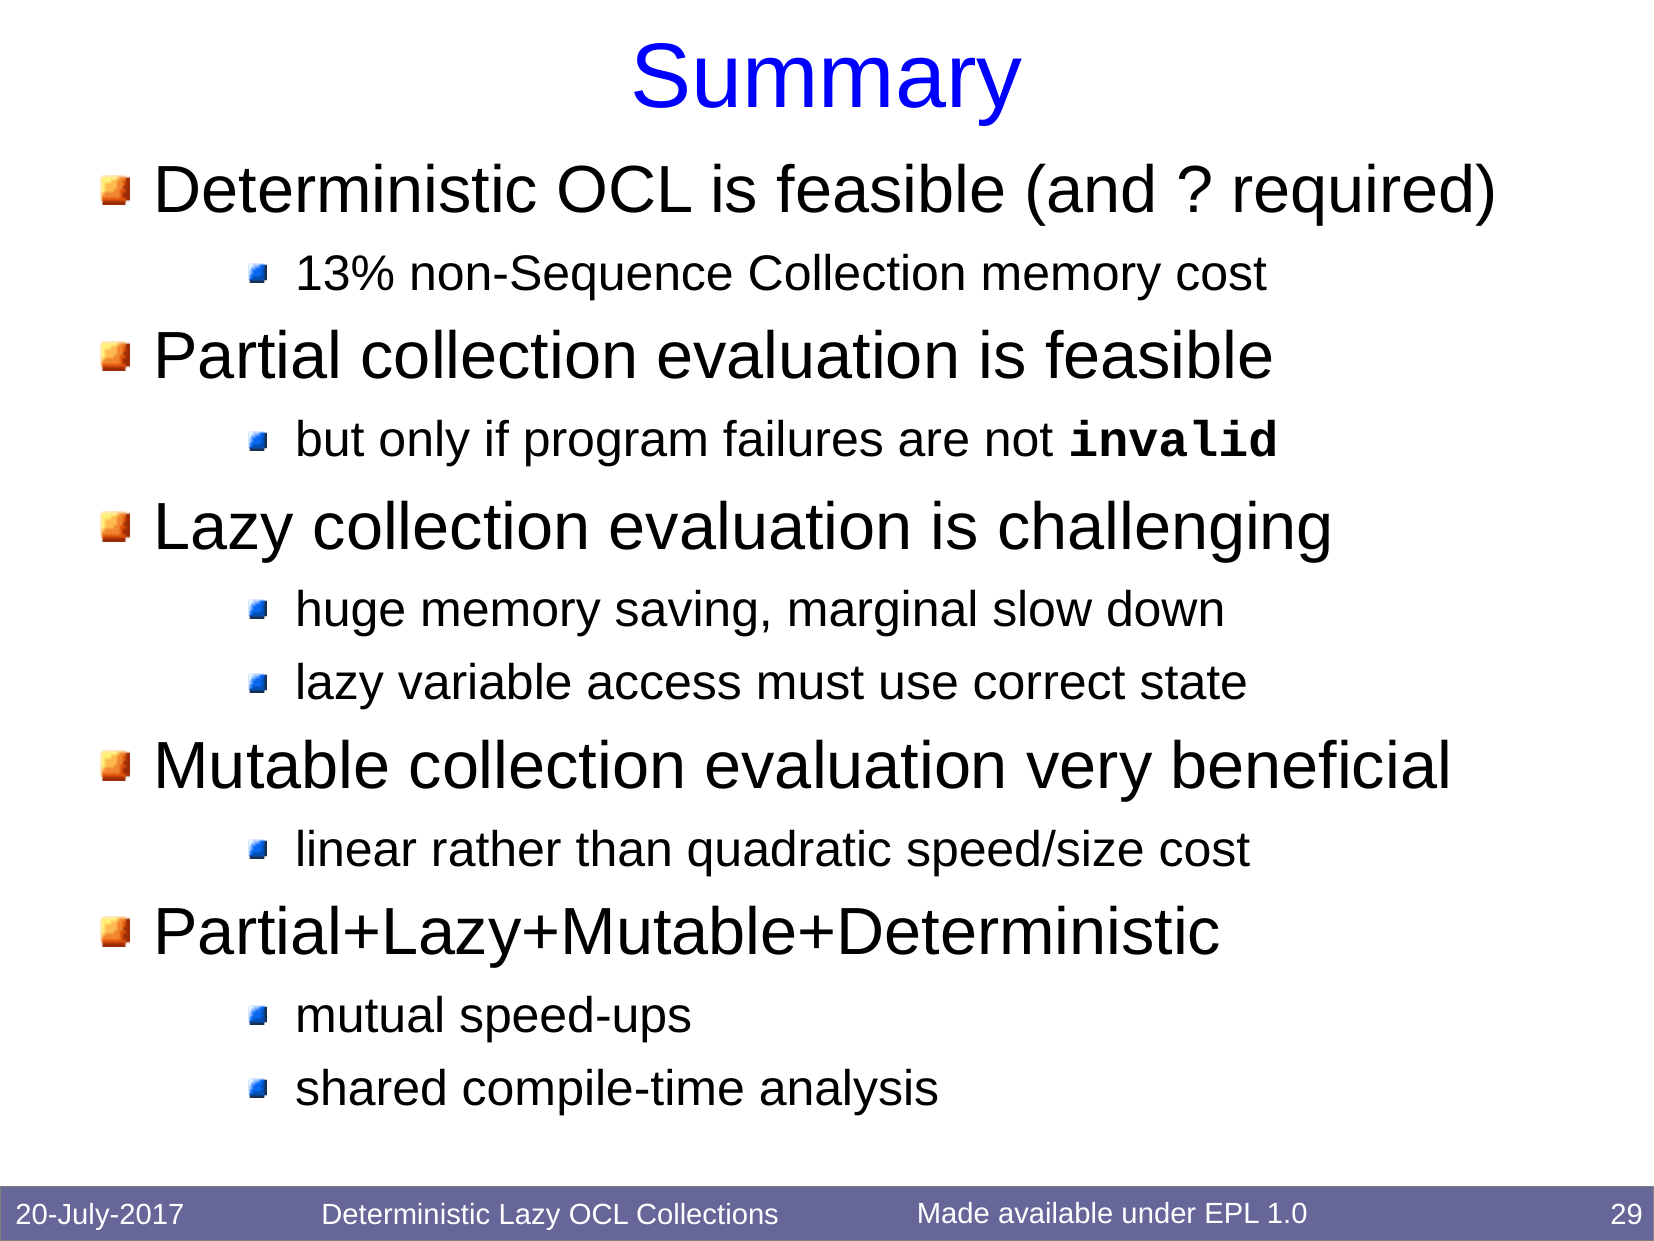

# Summary
Deterministic OCL is feasible (and ? required)
13% non-Sequence Collection memory cost
Partial collection evaluation is feasible
but only if program failures are not invalid
Lazy collection evaluation is challenging
huge memory saving, marginal slow down
lazy variable access must use correct state
Mutable collection evaluation very beneficial
linear rather than quadratic speed/size cost
Partial+Lazy+Mutable+Deterministic
mutual speed-ups
shared compile-time analysis
20-July-2017
Deterministic Lazy OCL Collections
29